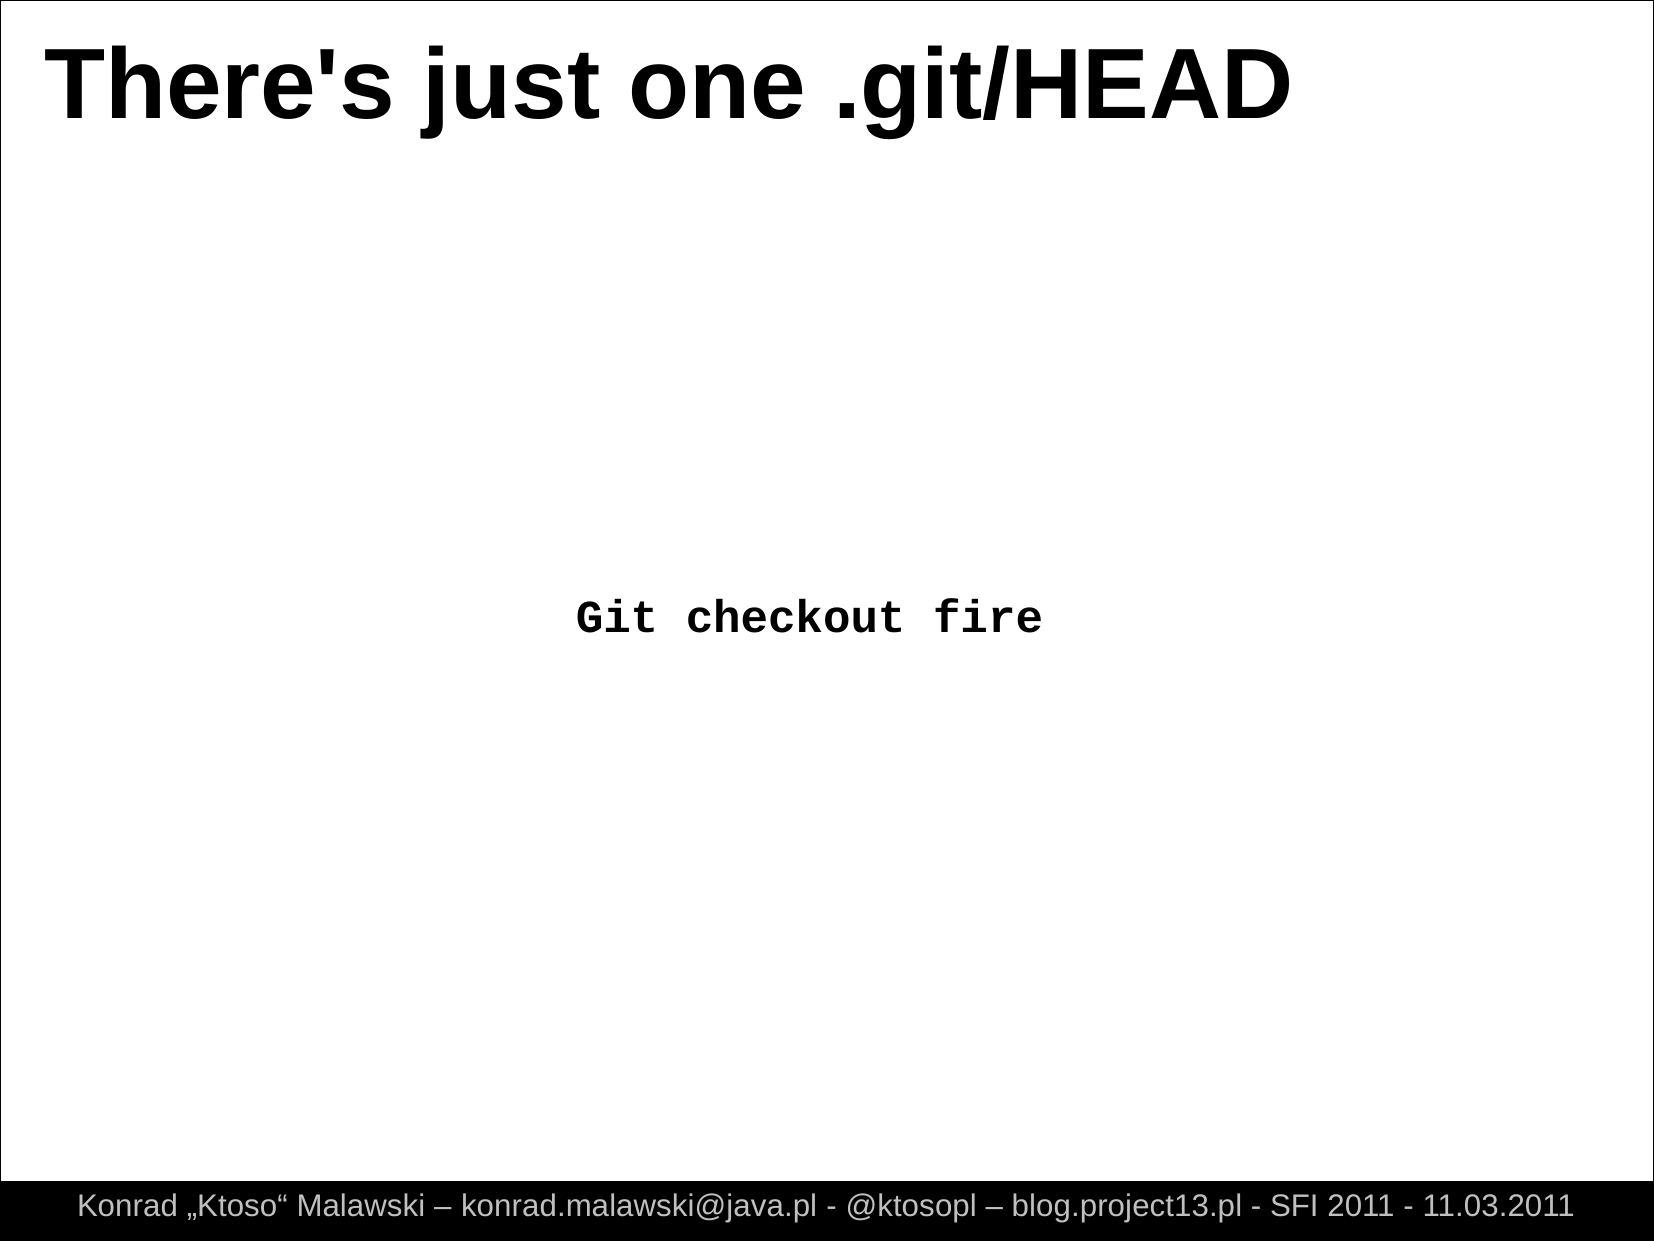

There's just one .git/HEAD
Git checkout fire
Konrad „Ktoso“ Malawski – konrad.malawski@java.pl - @ktosopl – blog.project13.pl - SFI 2011 - 11.03.2011